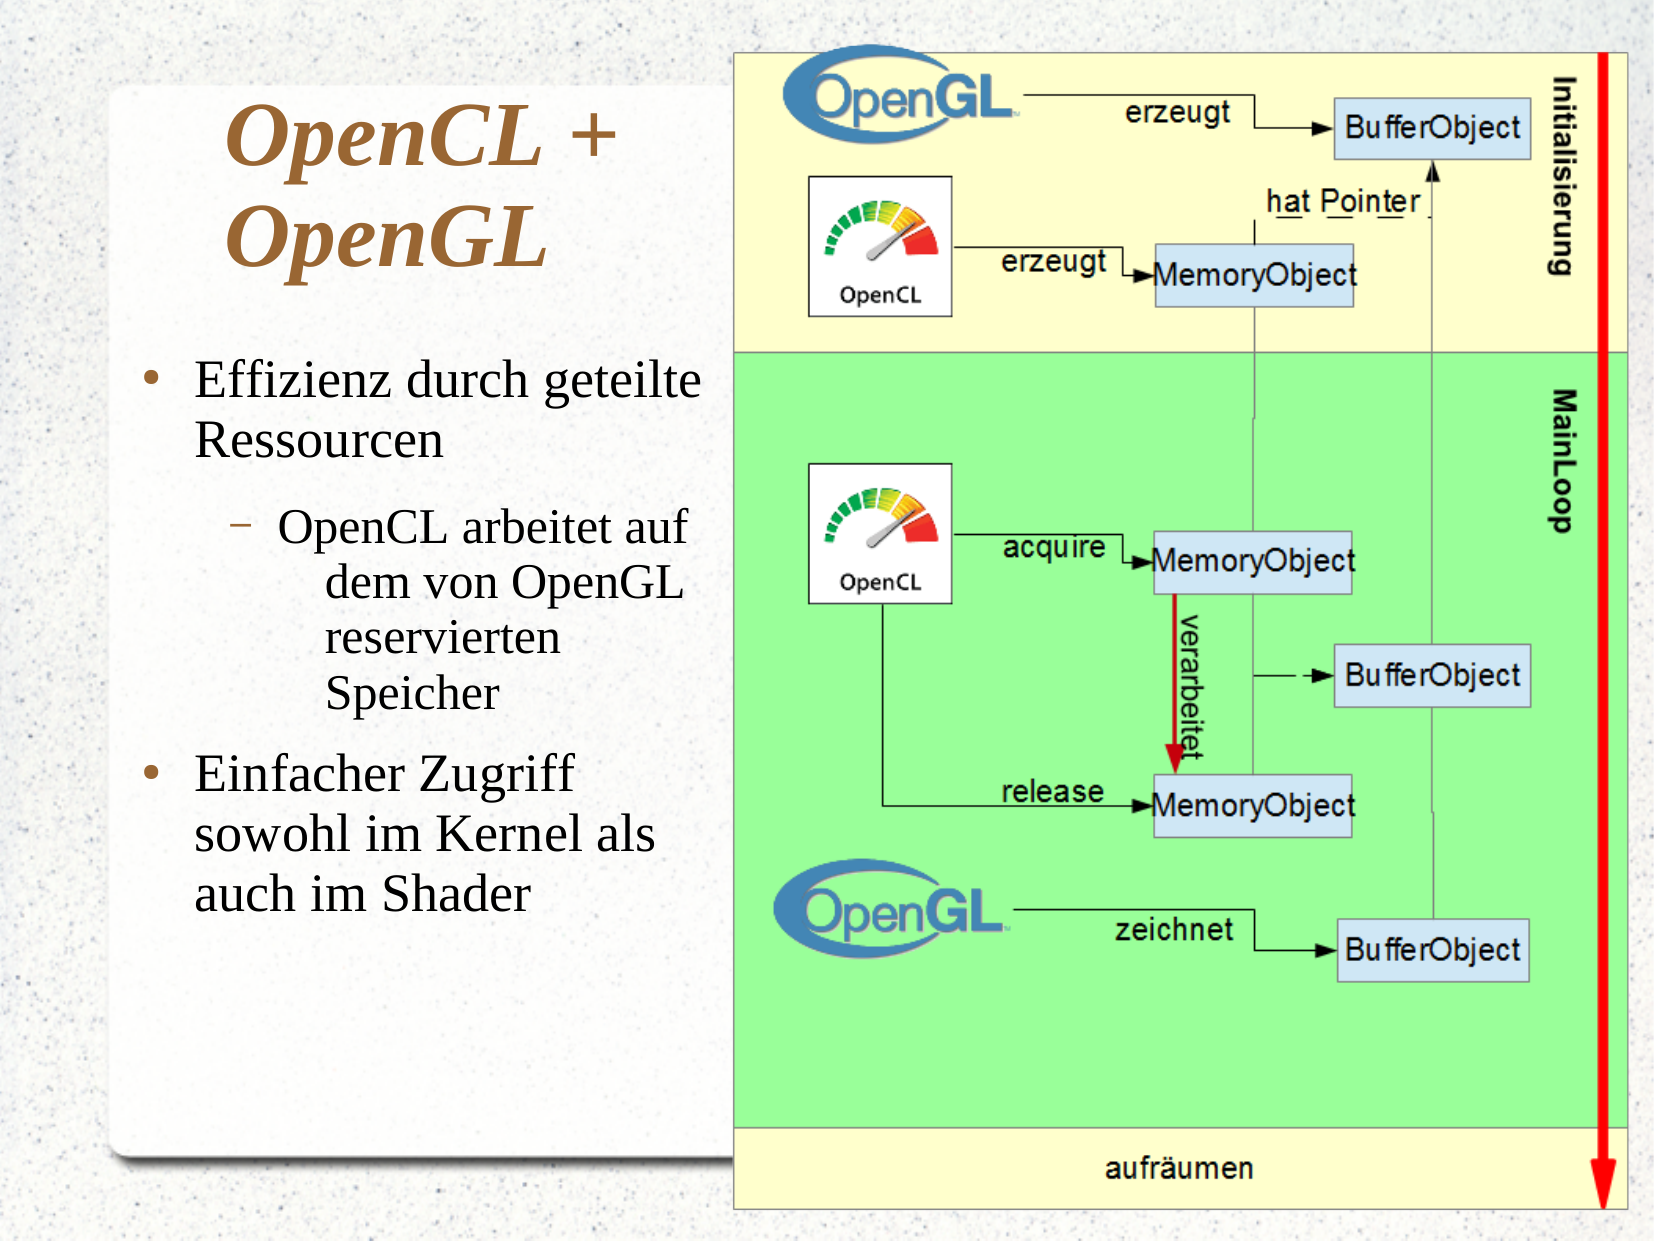

# OpenCL + OpenGL
Effizienz durch geteilte Ressourcen
OpenCL arbeitet auf dem von OpenGL reservierten Speicher
Einfacher Zugriff sowohl im Kernel als auch im Shader